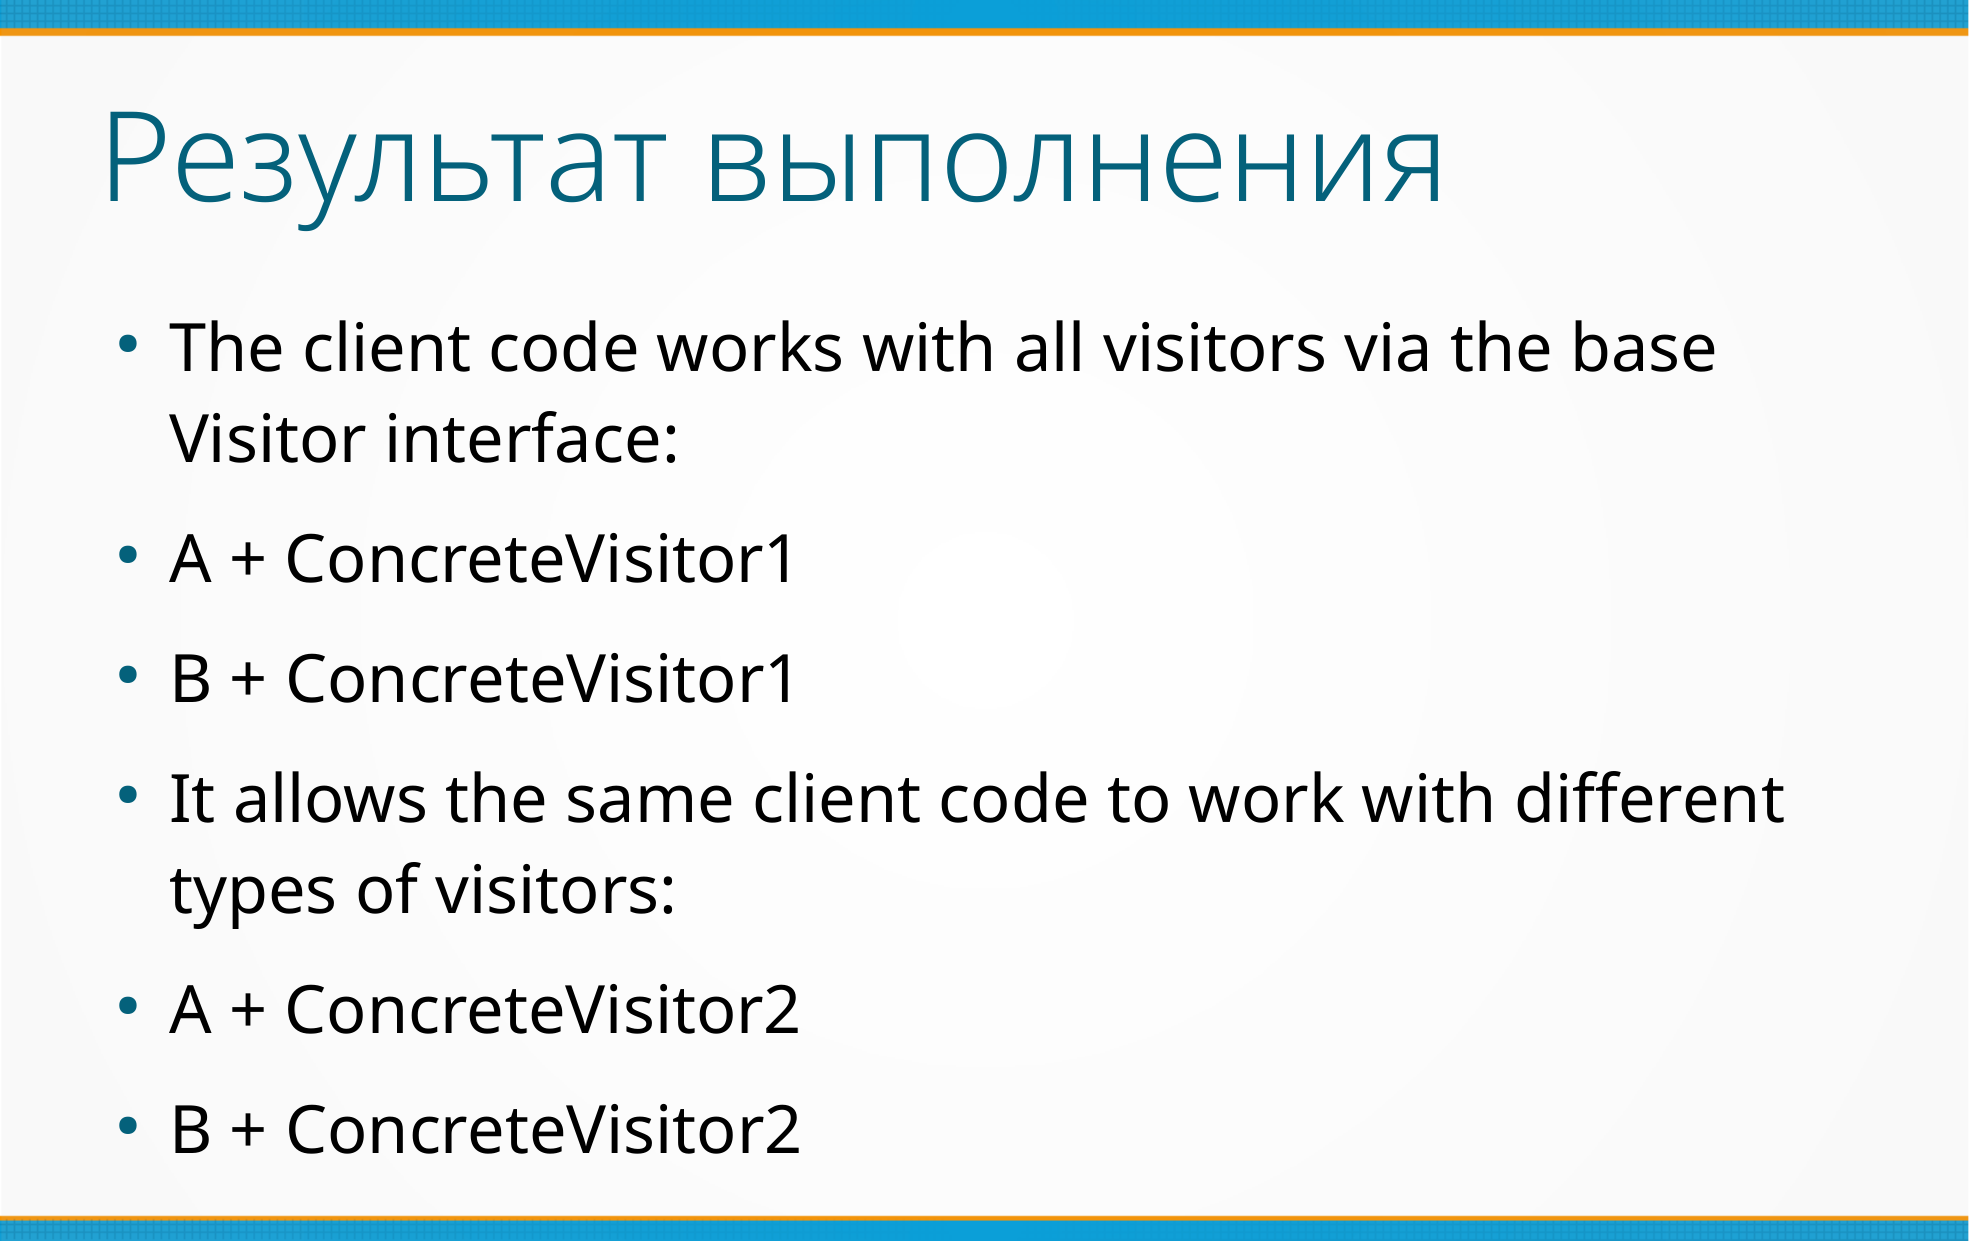

# Результат выполнения
The client code works with all visitors via the base Visitor interface:
A + ConcreteVisitor1
B + ConcreteVisitor1
It allows the same client code to work with different types of visitors:
A + ConcreteVisitor2
B + ConcreteVisitor2